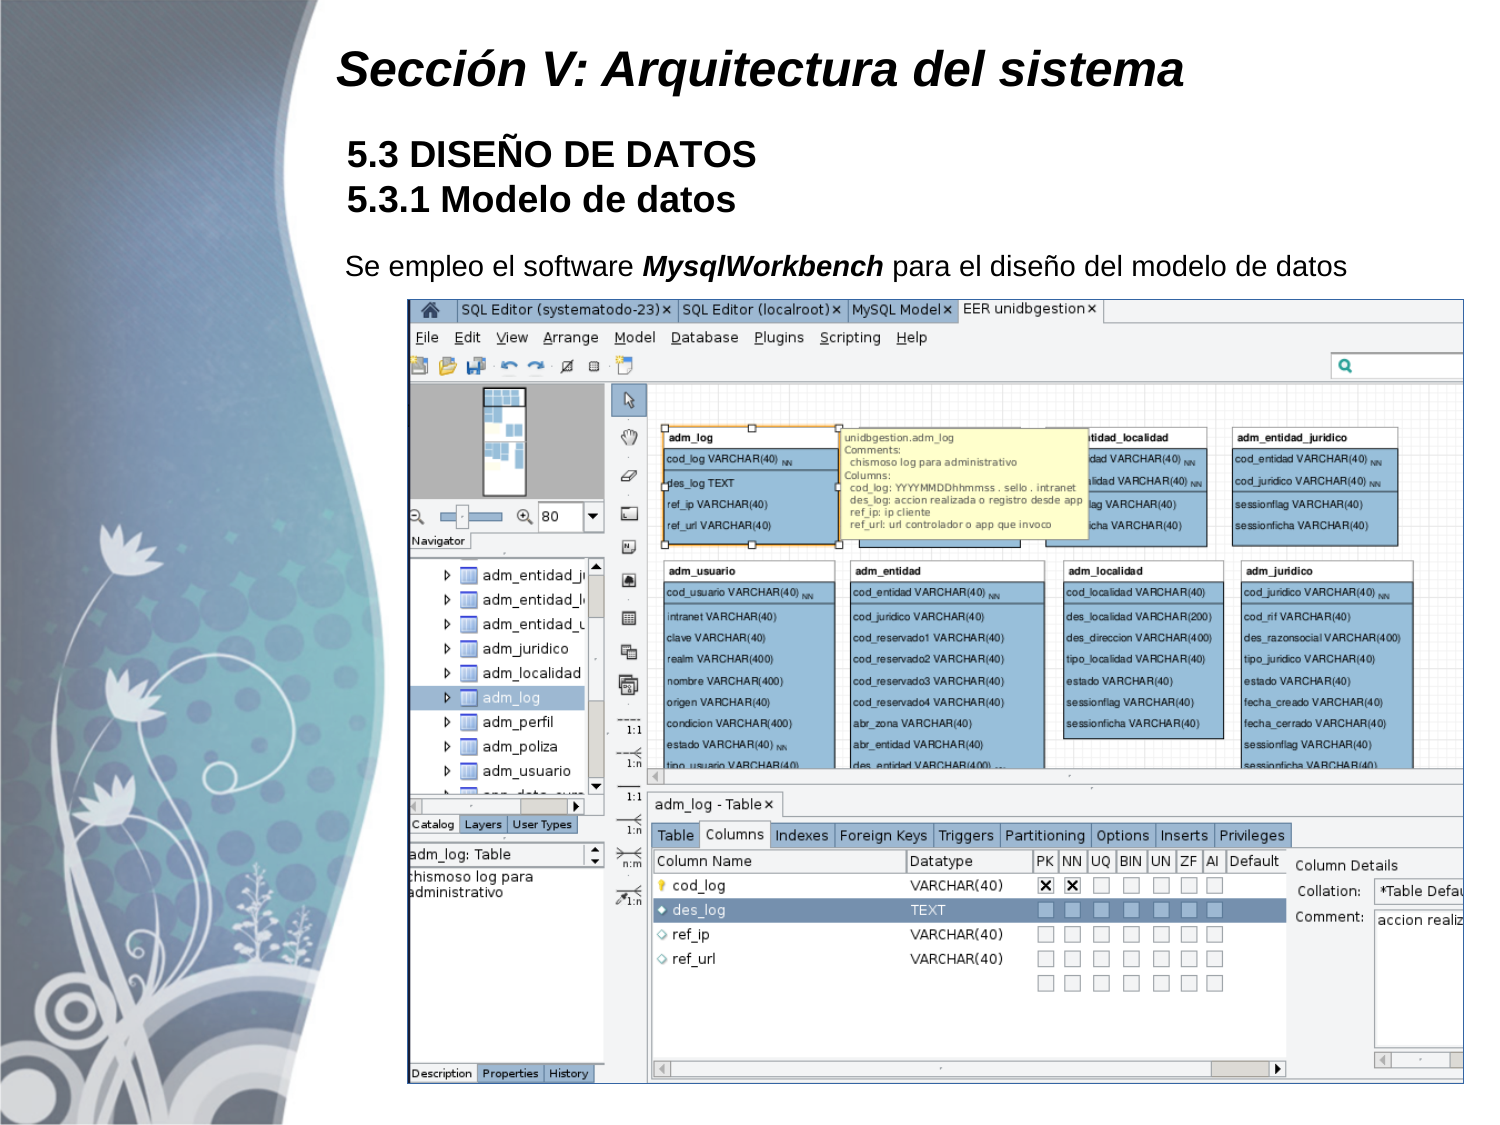

# Sección V: Arquitectura del sistema
5.3 DISEÑO DE DATOS
5.3.1 Modelo de datos
Se empleo el software MysqlWorkbench para el diseño del modelo de datos